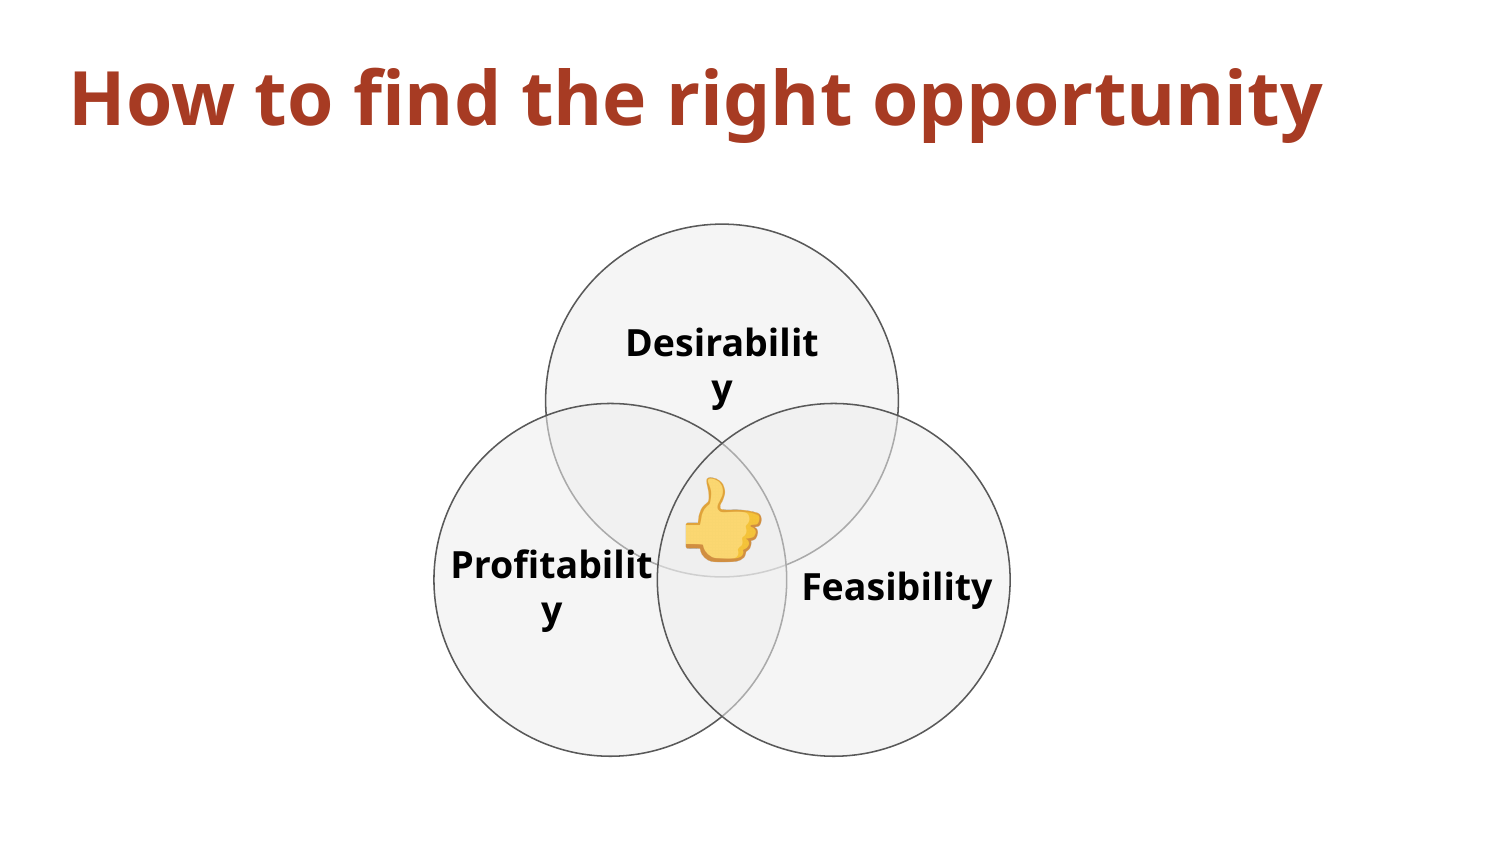

How to find the right opportunity
Desirability
Profitability
Feasibility